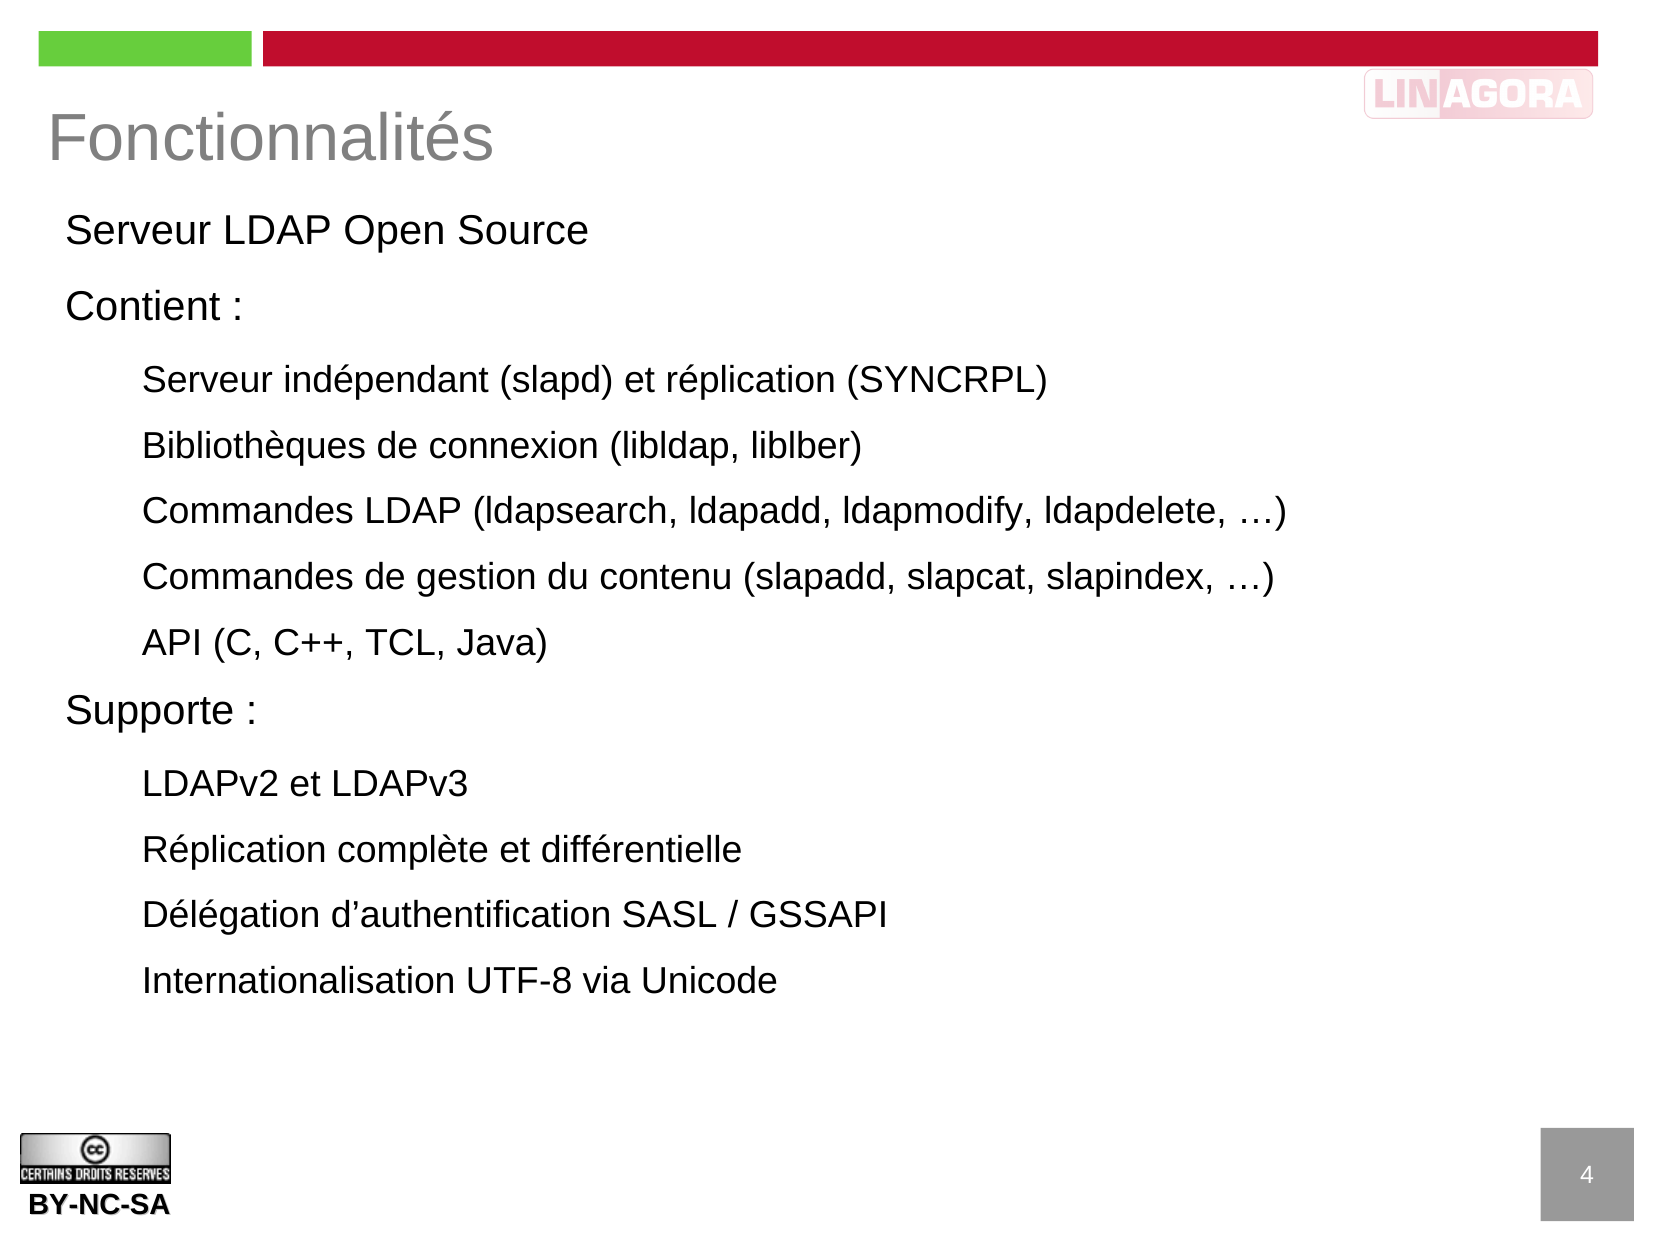

# Fonctionnalités
Serveur LDAP Open Source
Contient :
Serveur indépendant (slapd) et réplication (SYNCRPL)
Bibliothèques de connexion (libldap, liblber)
Commandes LDAP (ldapsearch, ldapadd, ldapmodify, ldapdelete, …)
Commandes de gestion du contenu (slapadd, slapcat, slapindex, …)
API (C, C++, TCL, Java)
Supporte :
LDAPv2 et LDAPv3
Réplication complète et différentielle
Délégation d’authentification SASL / GSSAPI
Internationalisation UTF-8 via Unicode